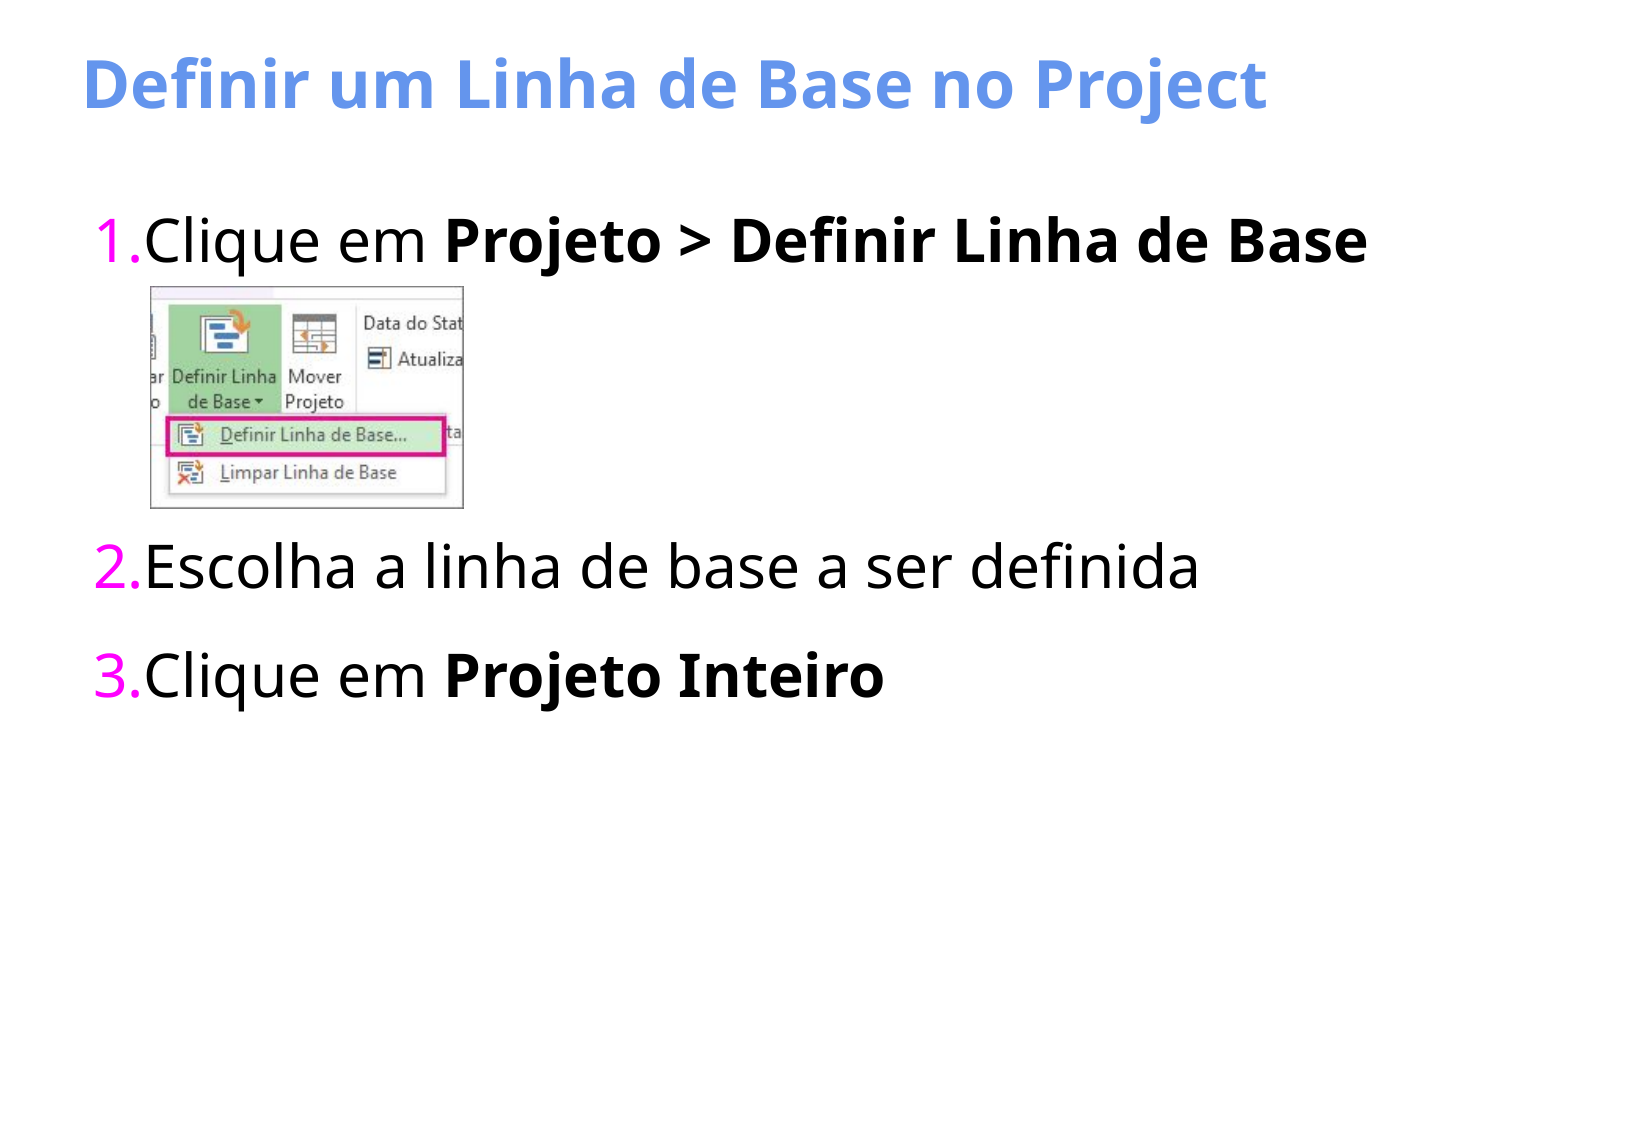

# Definir um Linha de Base no Project
Clique em Projeto > Definir Linha de Base
Escolha a linha de base a ser definida
Clique em Projeto Inteiro